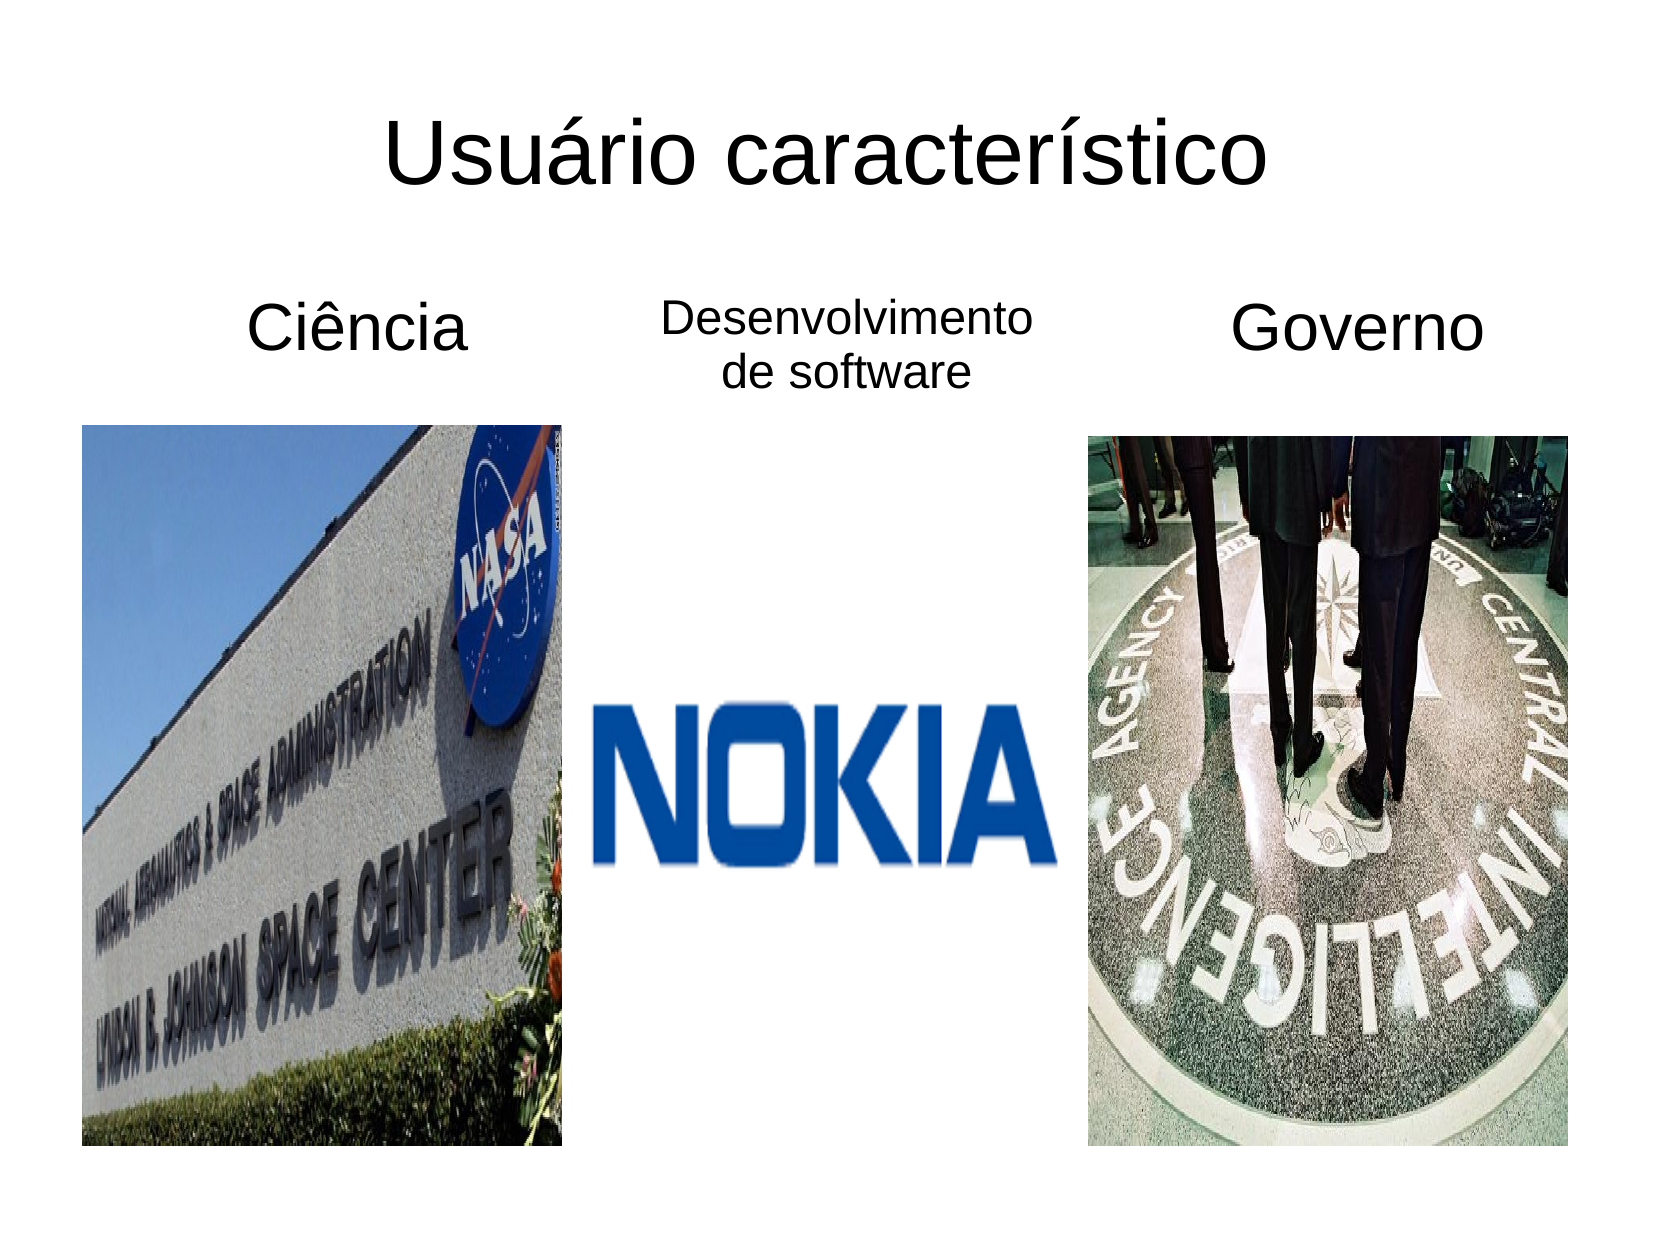

# Usuário característico
Desenvolvimento de software
Governo
Ciência